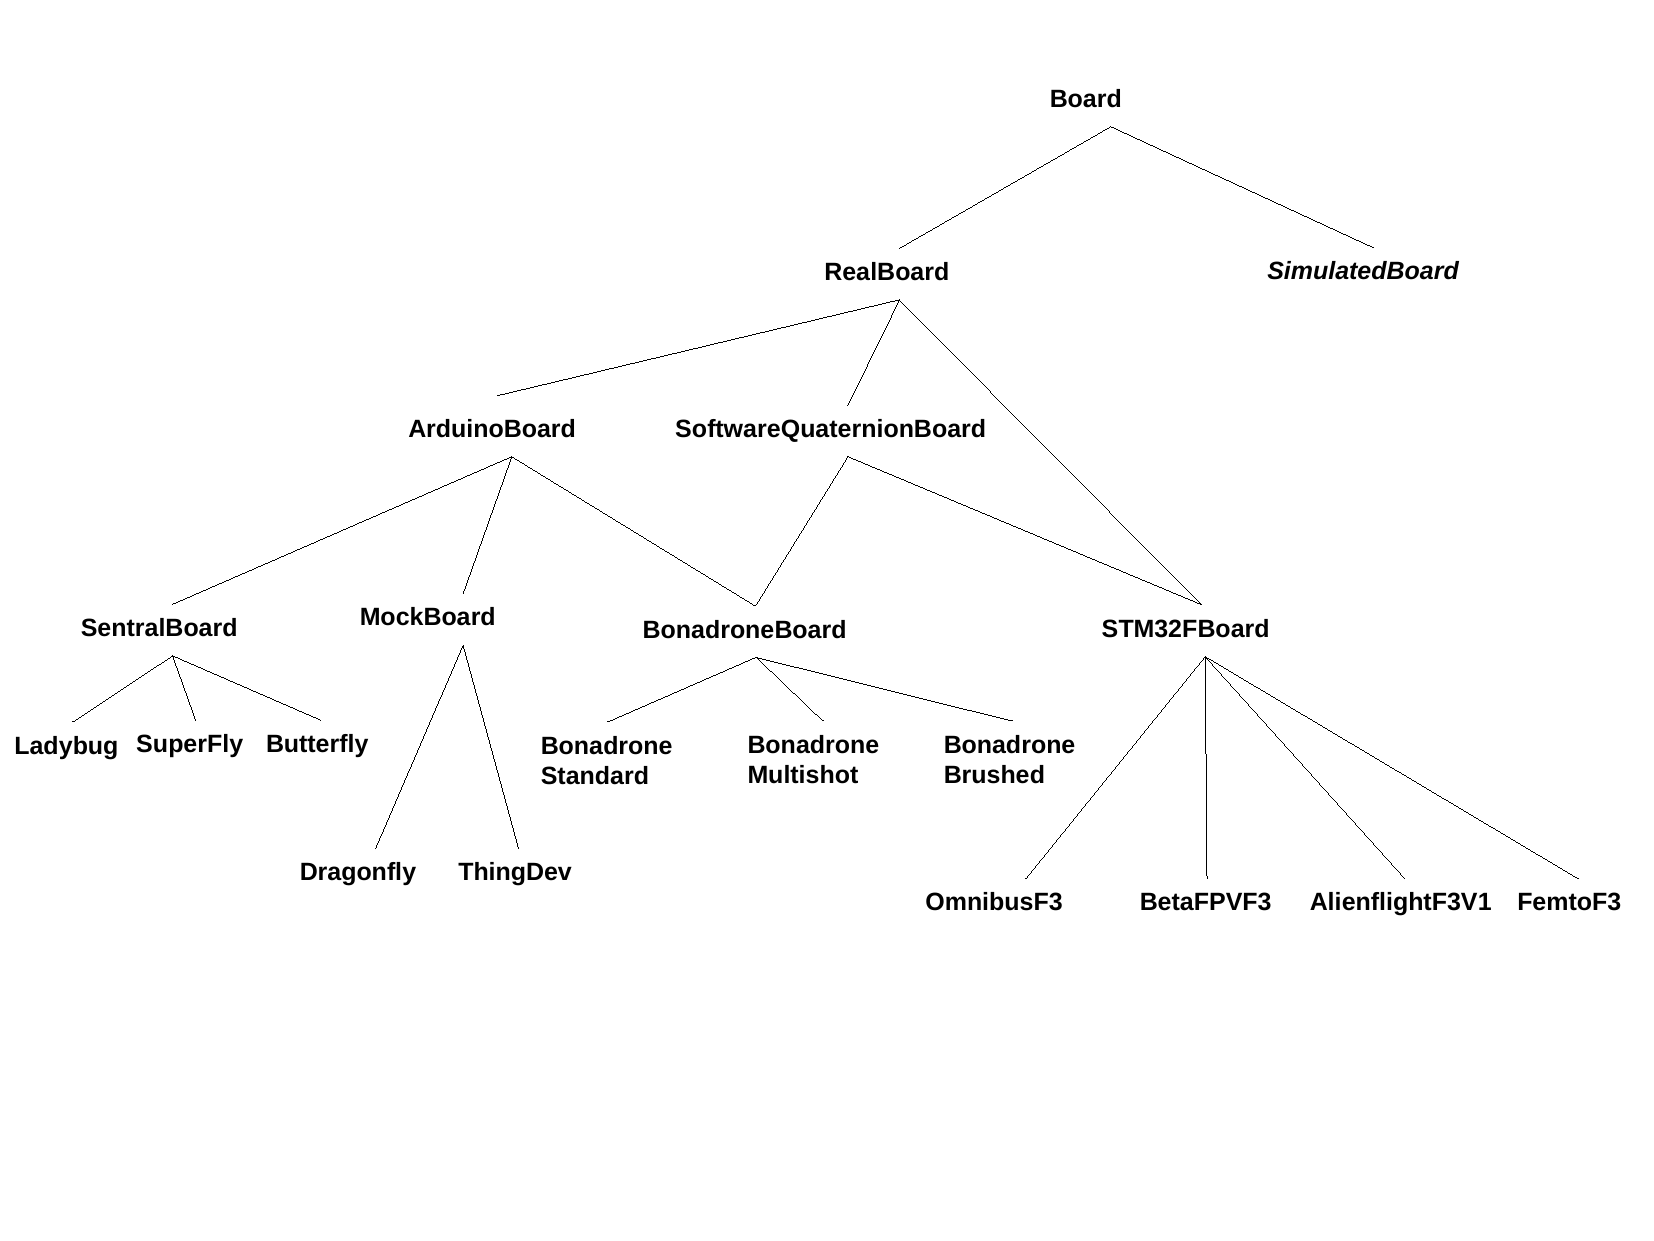

Board
SimulatedBoard
RealBoard
ArduinoBoard
SoftwareQuaternionBoard
MockBoard
SentralBoard
STM32FBoard
BonadroneBoard
SuperFly
Butterfly
Bonadrone Multishot
Bonadrone Brushed
Ladybug
BonadroneStandard
Dragonfly
ThingDev
OmnibusF3
BetaFPVF3
AlienflightF3V1
FemtoF3